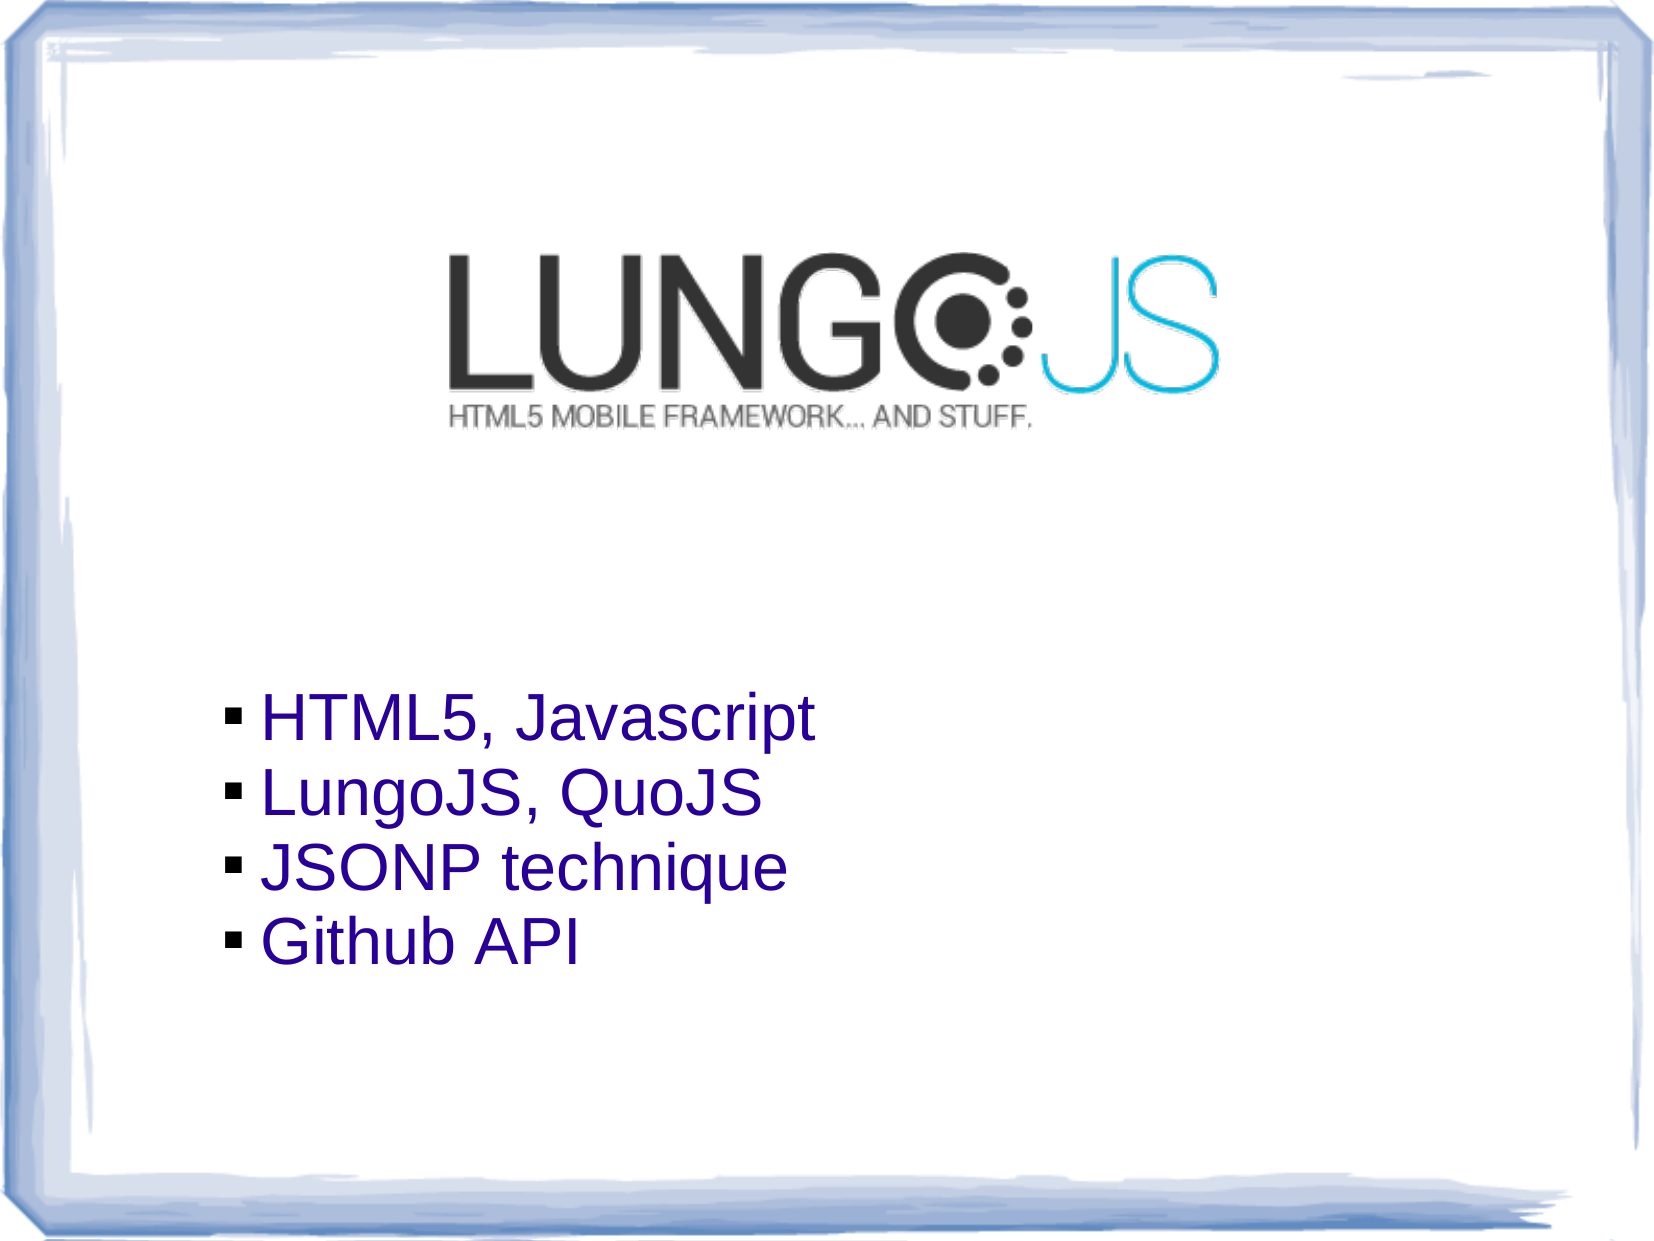

# HTML5, Javascript
 LungoJS, QuoJS
 JSONP technique
 Github API